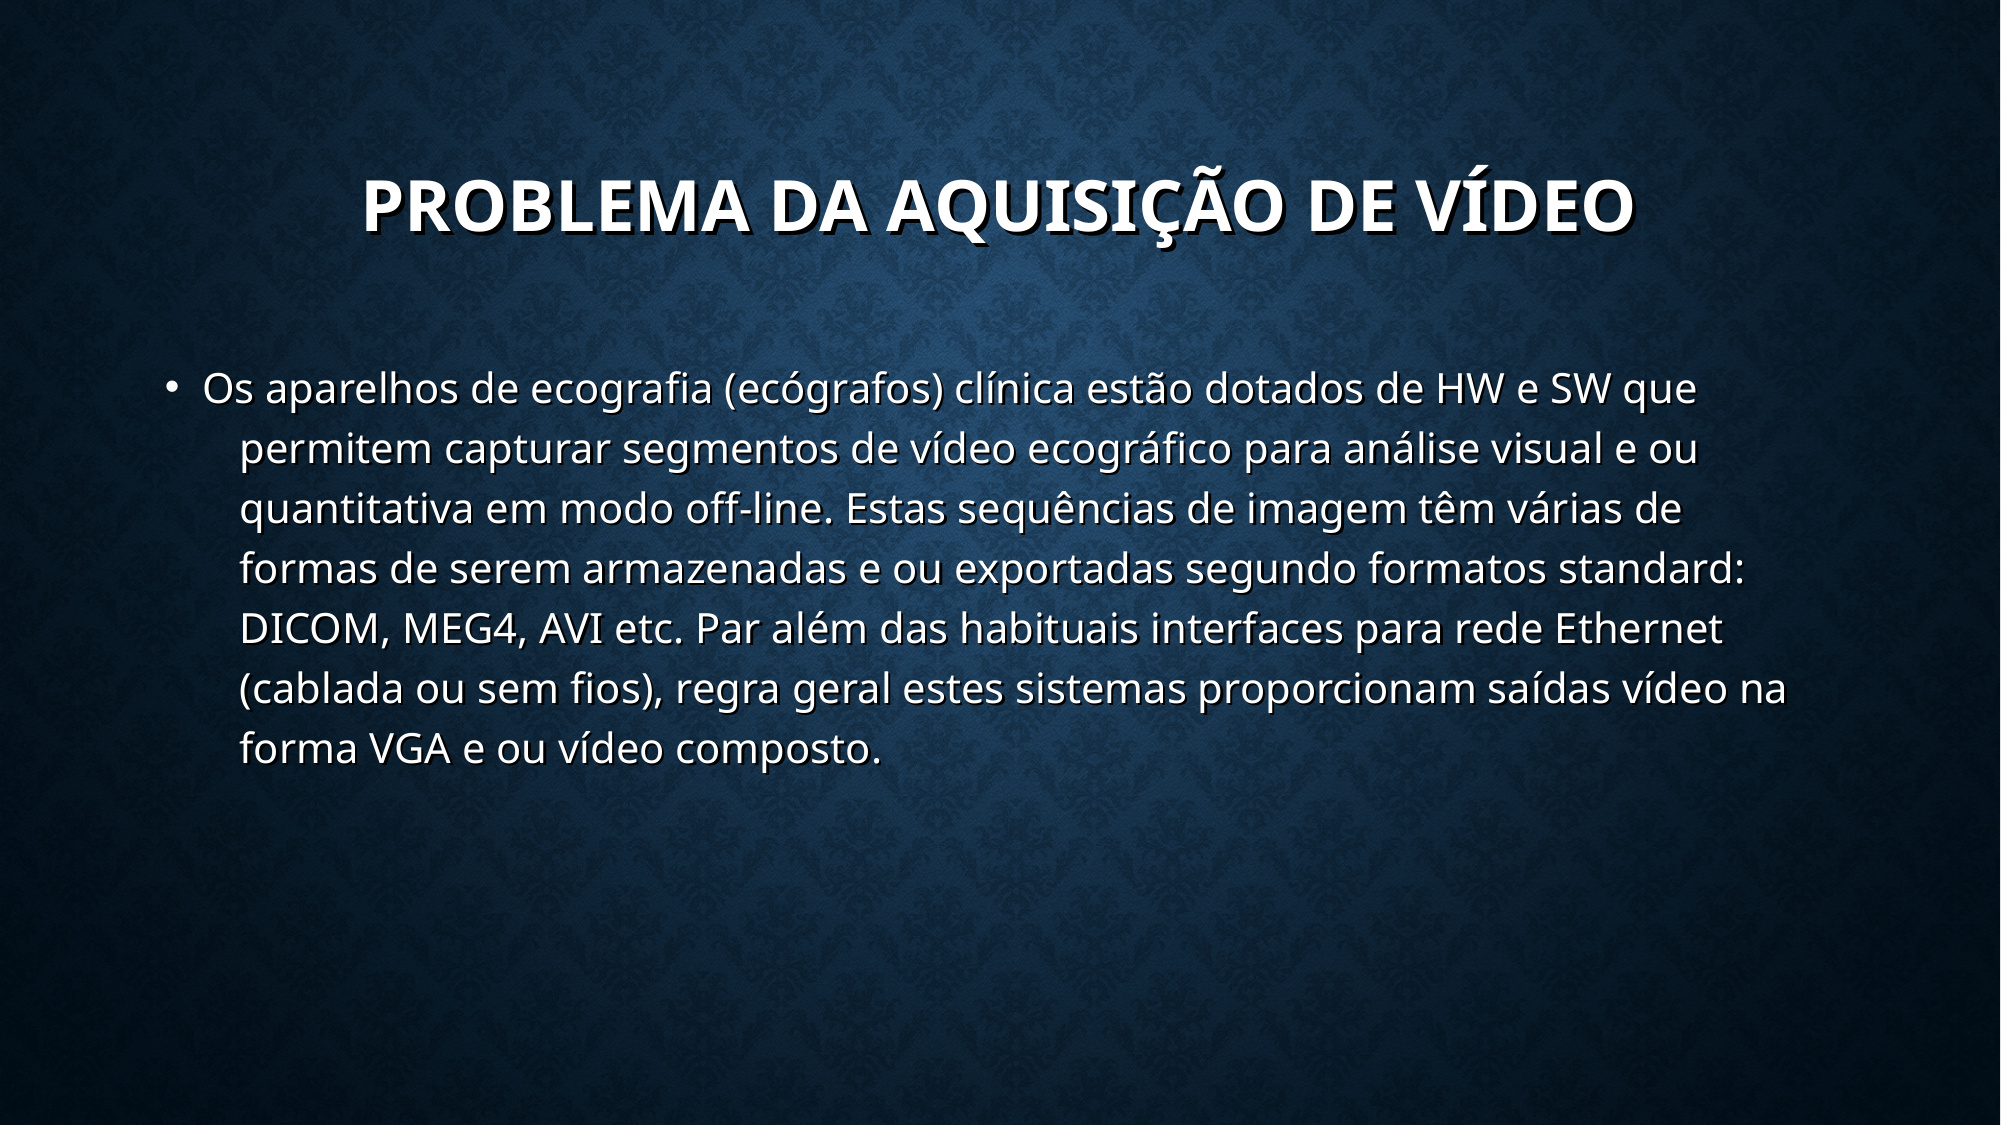

# Problema da aquisição de vídeo
Os aparelhos de ecografia (ecógrafos) clínica estão dotados de HW e SW que permitem capturar segmentos de vídeo ecográfico para análise visual e ou quantitativa em modo off-line. Estas sequências de imagem têm várias de formas de serem armazenadas e ou exportadas segundo formatos standard: DICOM, MEG4, AVI etc. Par além das habituais interfaces para rede Ethernet (cablada ou sem fios), regra geral estes sistemas proporcionam saídas vídeo na forma VGA e ou vídeo composto.